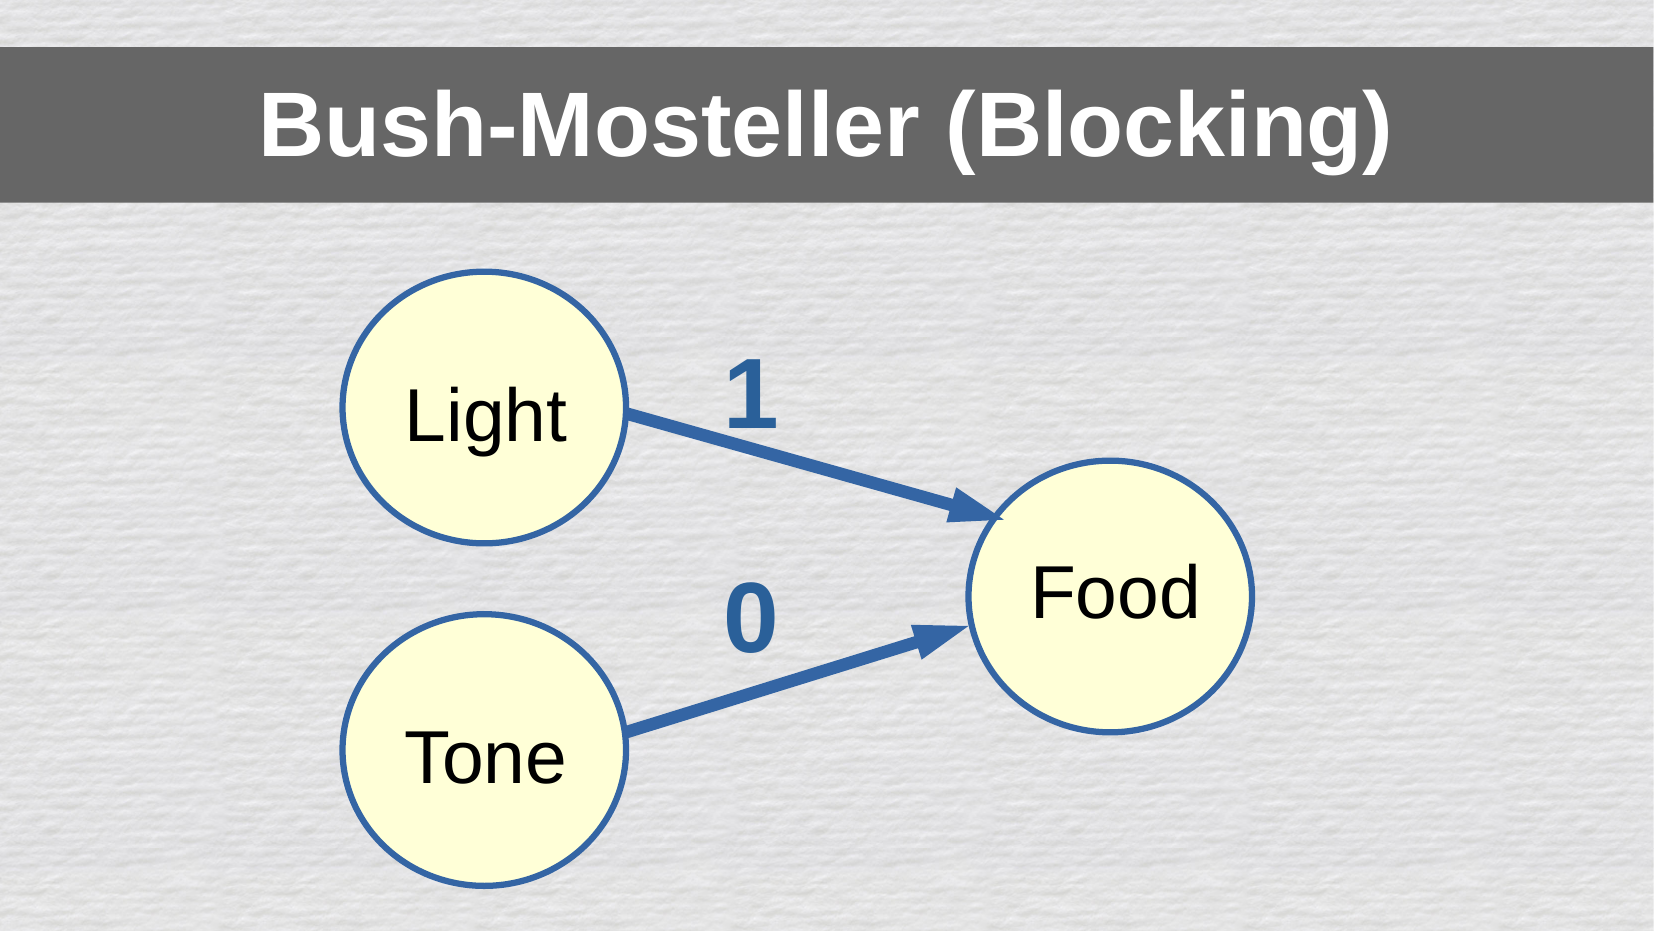

# Bush-Mosteller (Blocking)
1
Light
Food
0
Tone